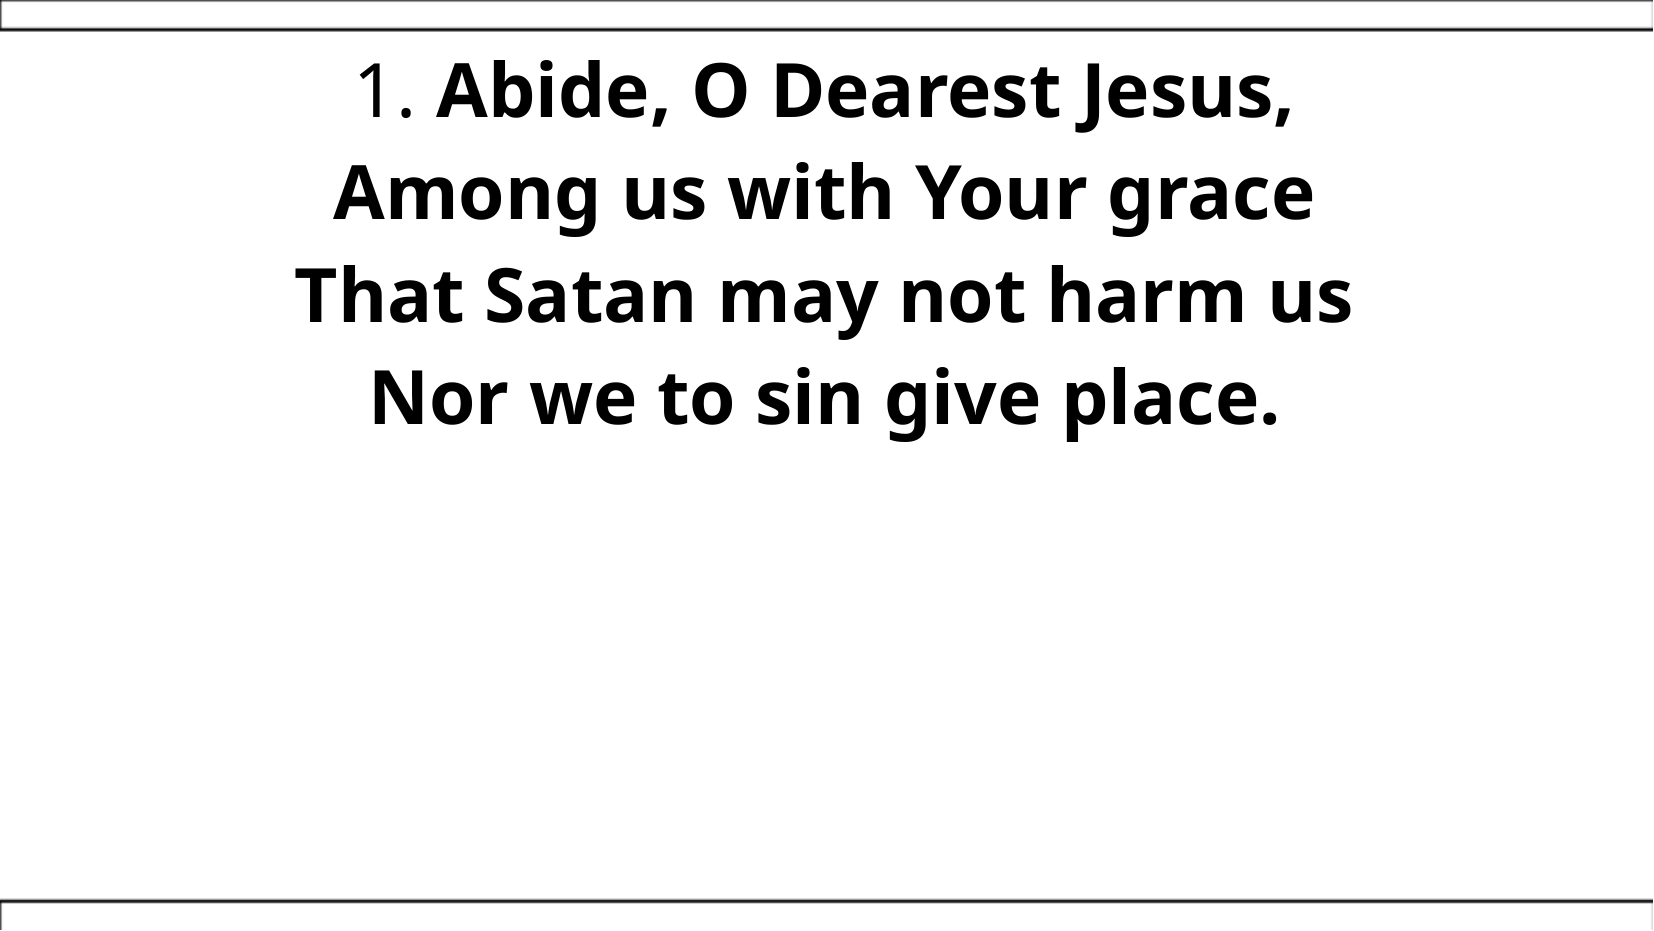

1. Abide, O Dearest Jesus,
Among us with Your grace
That Satan may not harm us
Nor we to sin give place.